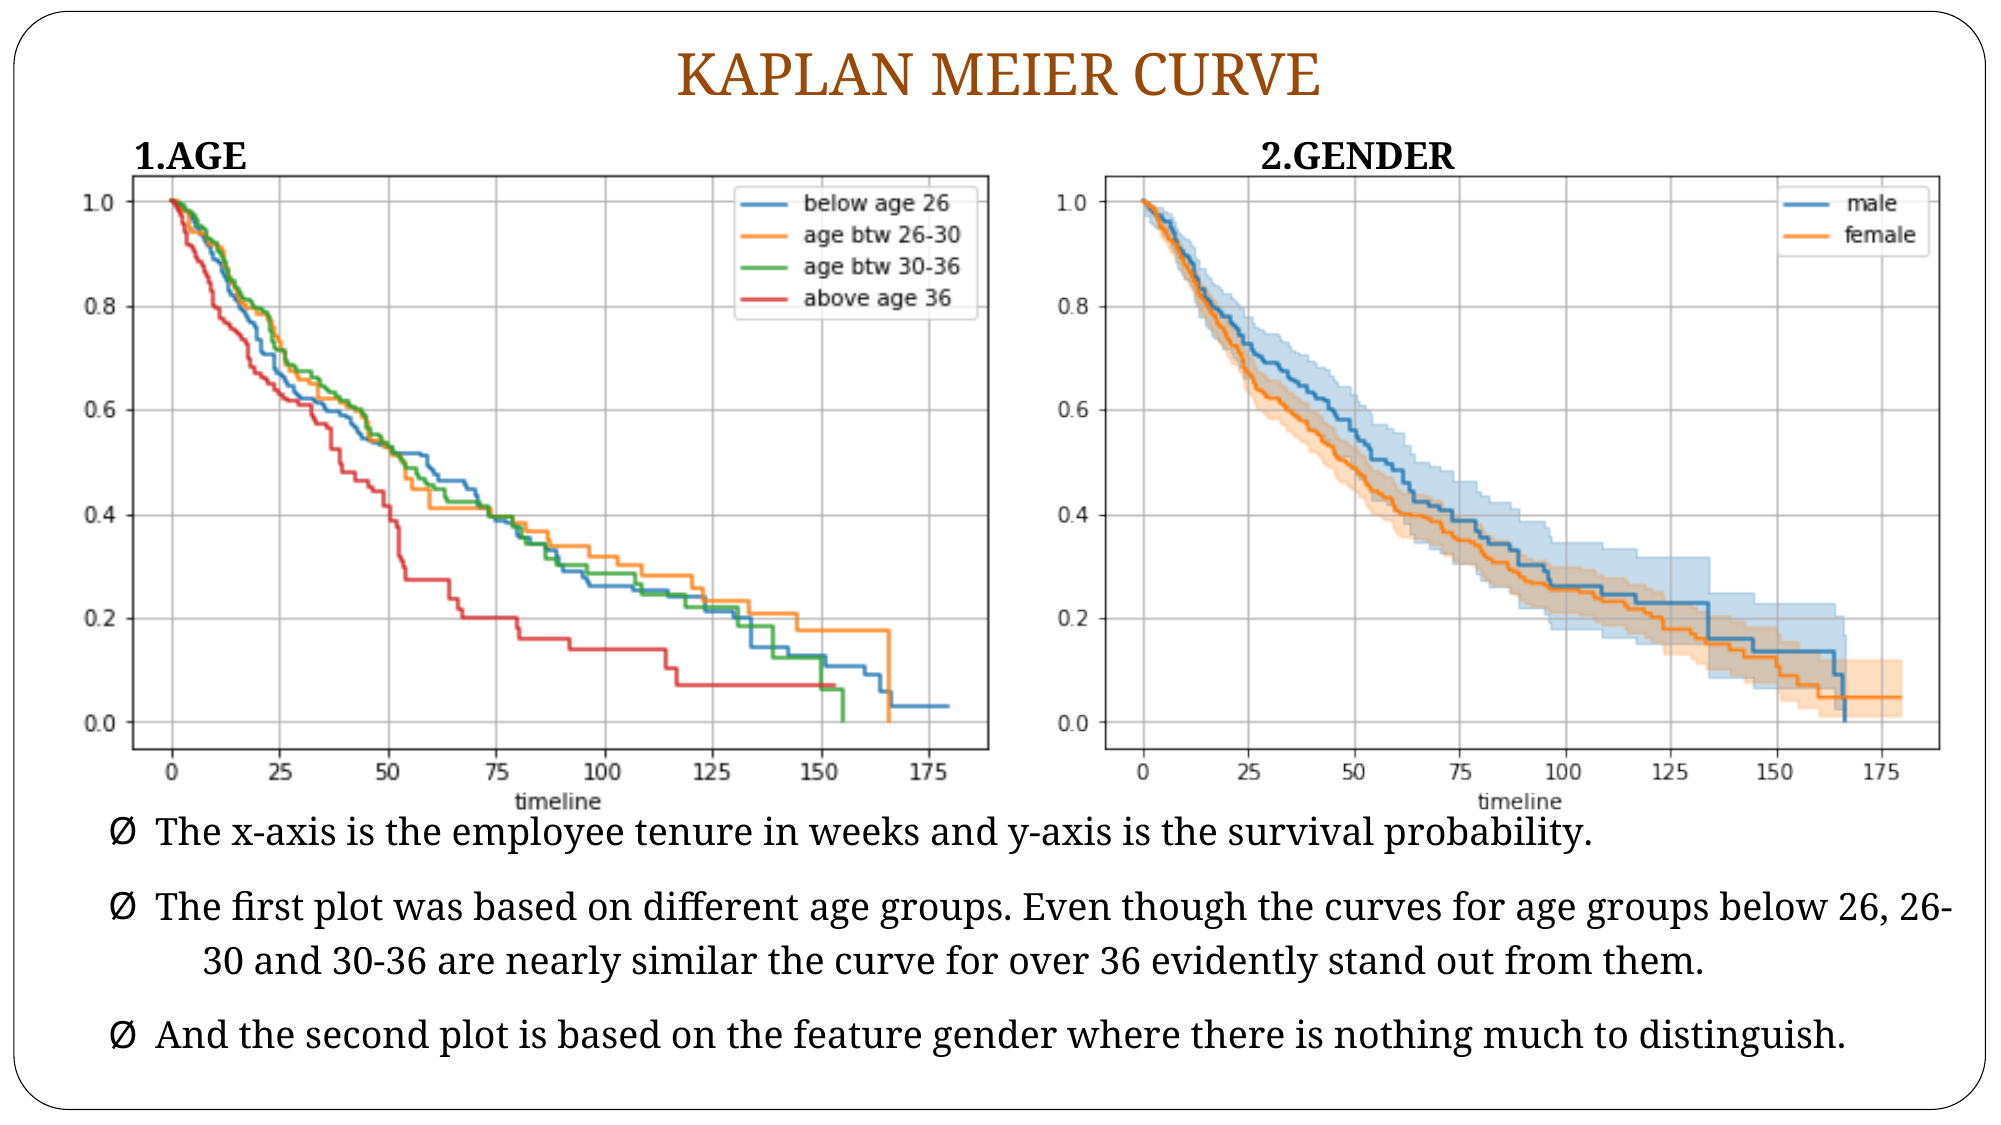

KAPLAN MEIER CURVE
1.AGE                                                                                                        2.GENDER
The x-axis is the employee tenure in weeks and y-axis is the survival probability.
The first plot was based on different age groups. Even though the curves for age groups below 26, 26-30 and 30-36 are nearly similar the curve for over 36 evidently stand out from them.
And the second plot is based on the feature gender where there is nothing much to distinguish.